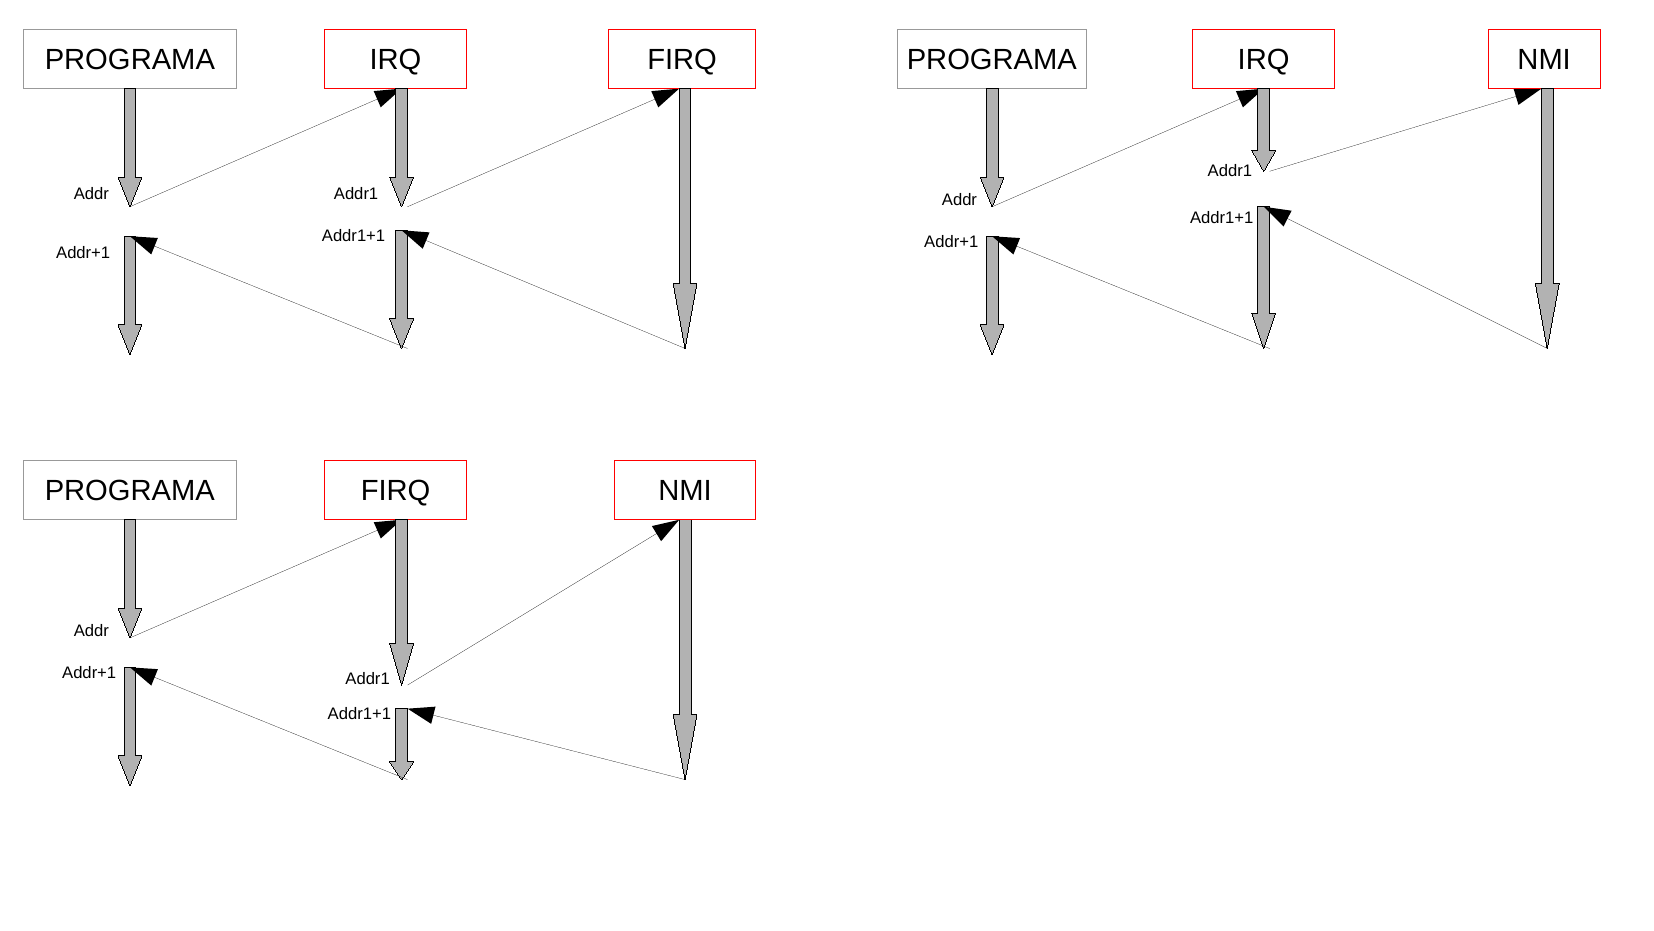

PROGRAMA
IRQ
FIRQ
PROGRAMA
IRQ
NMI
Addr1
Addr
Addr1
Addr
Addr1+1
Addr1+1
Addr+1
Addr+1
PROGRAMA
FIRQ
NMI
Addr
Addr+1
Addr1
Addr1+1